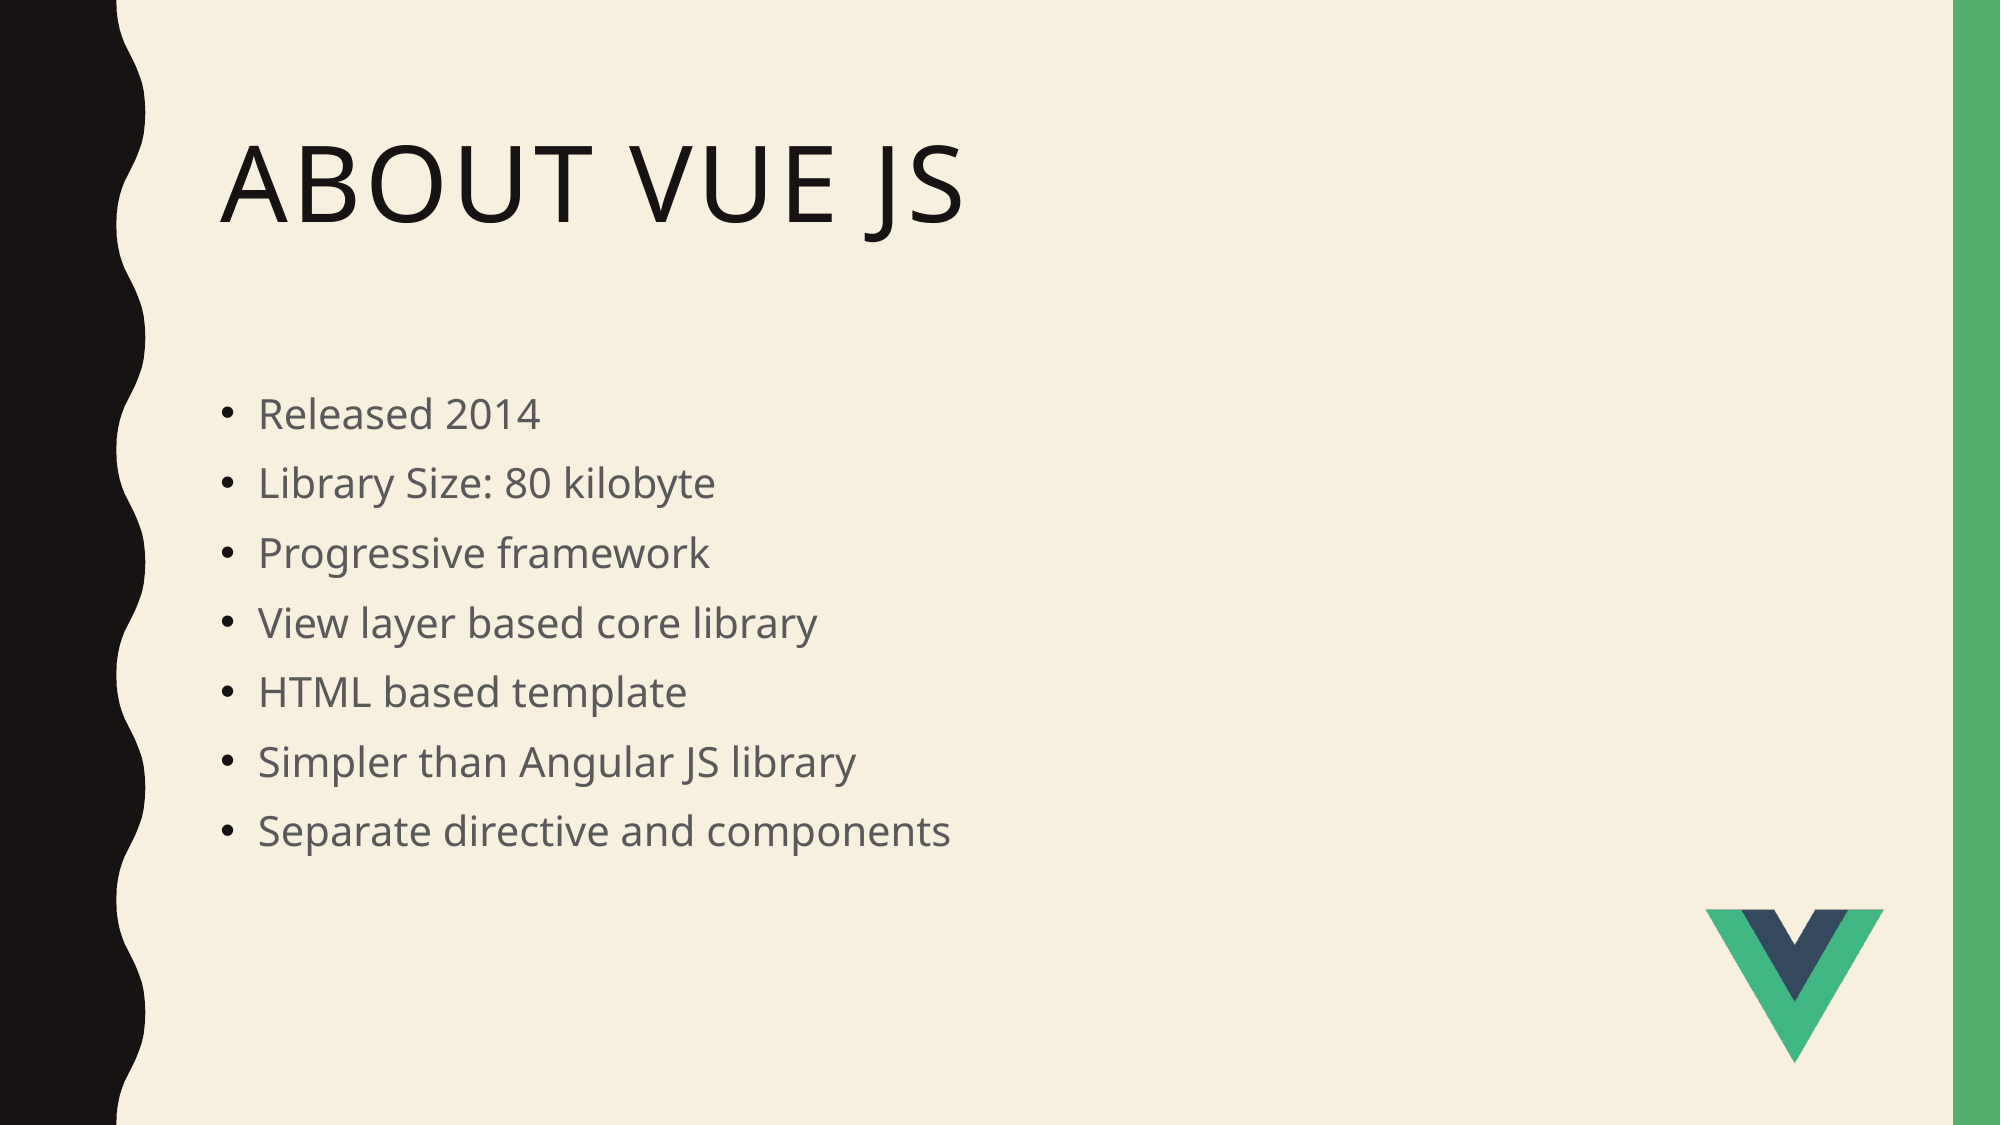

# About Vue Js
Released 2014
Library Size: 80 kilobyte
Progressive framework
View layer based core library
HTML based template
Simpler than Angular JS library
Separate directive and components